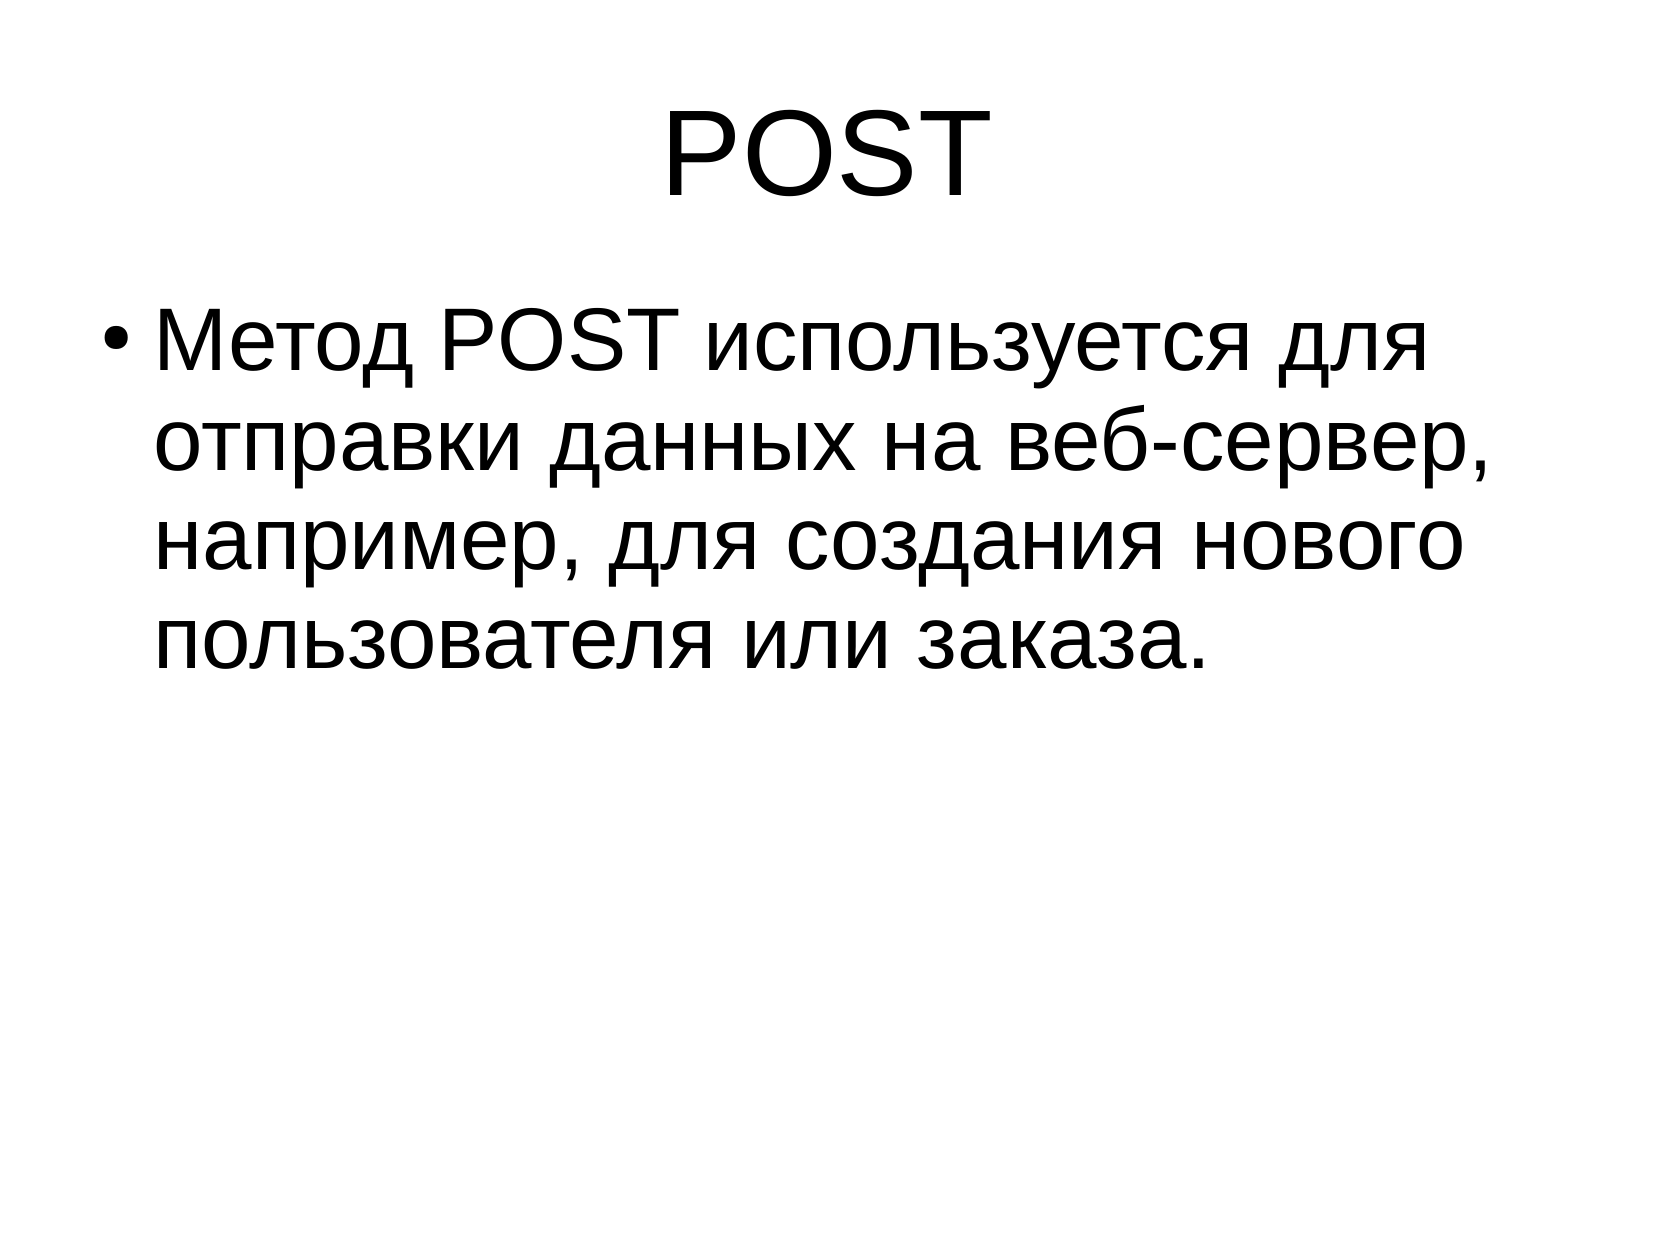

# POST
Метод POST используется для отправки данных на веб-сервер, например, для создания нового пользователя или заказа.